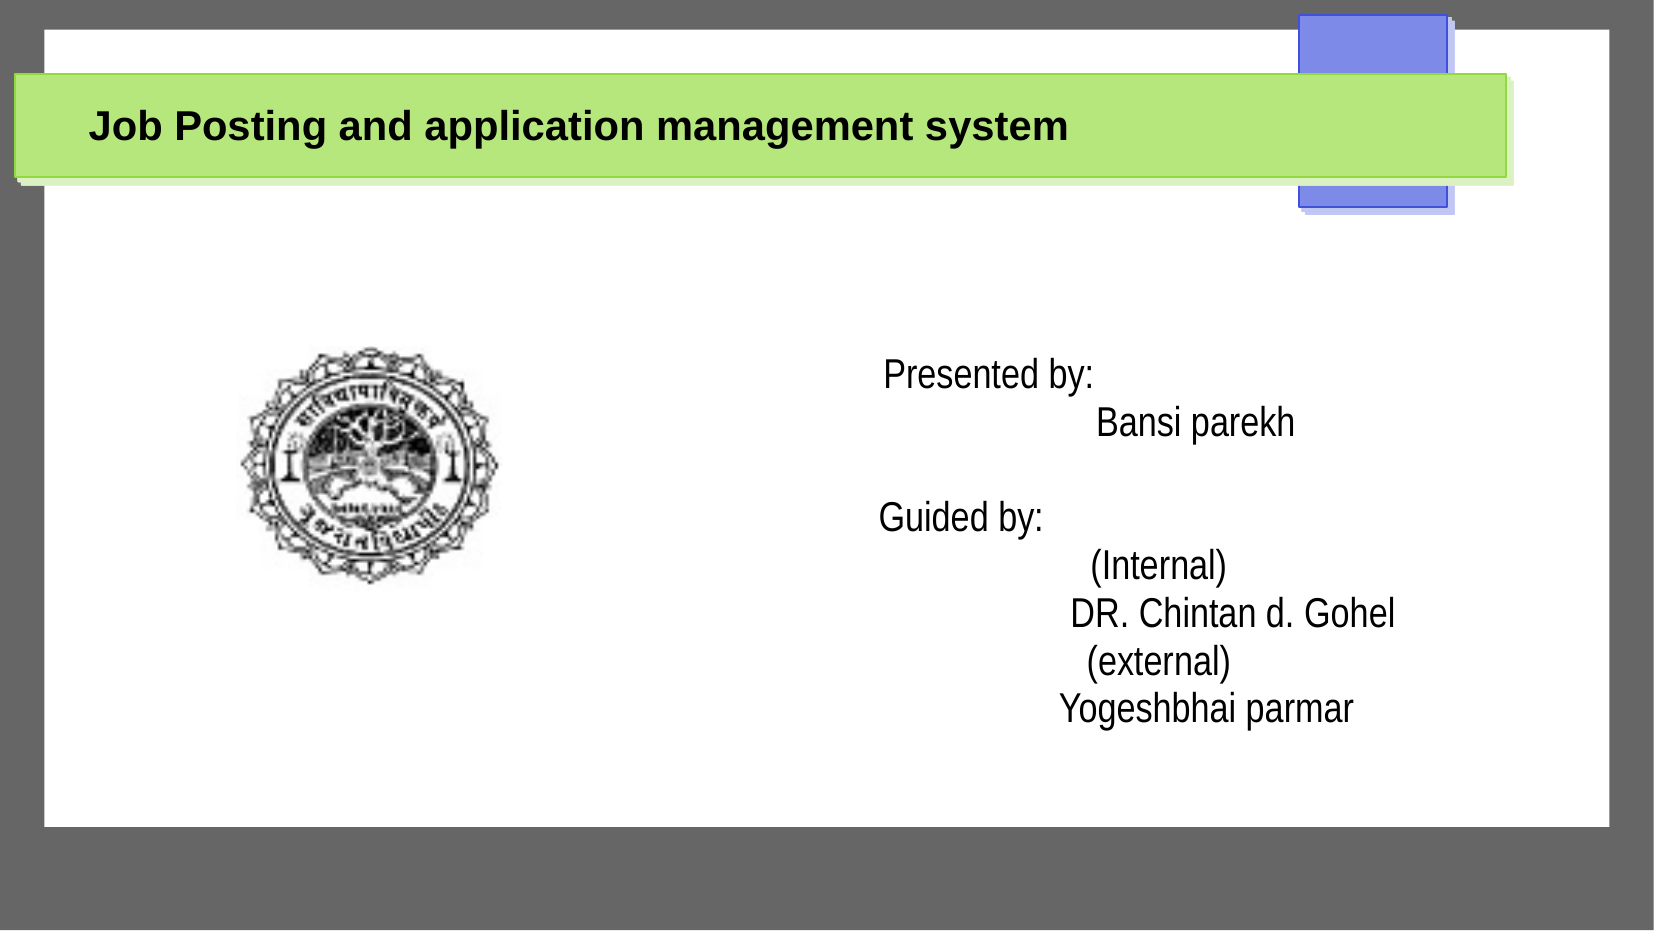

# Job Posting and application management system
				 Presented by:
										Bansi parekh
			 Guided by:
									(Internal)
											DR. Chintan d. Gohel
 									(external)
 								 Yogeshbhai parmar